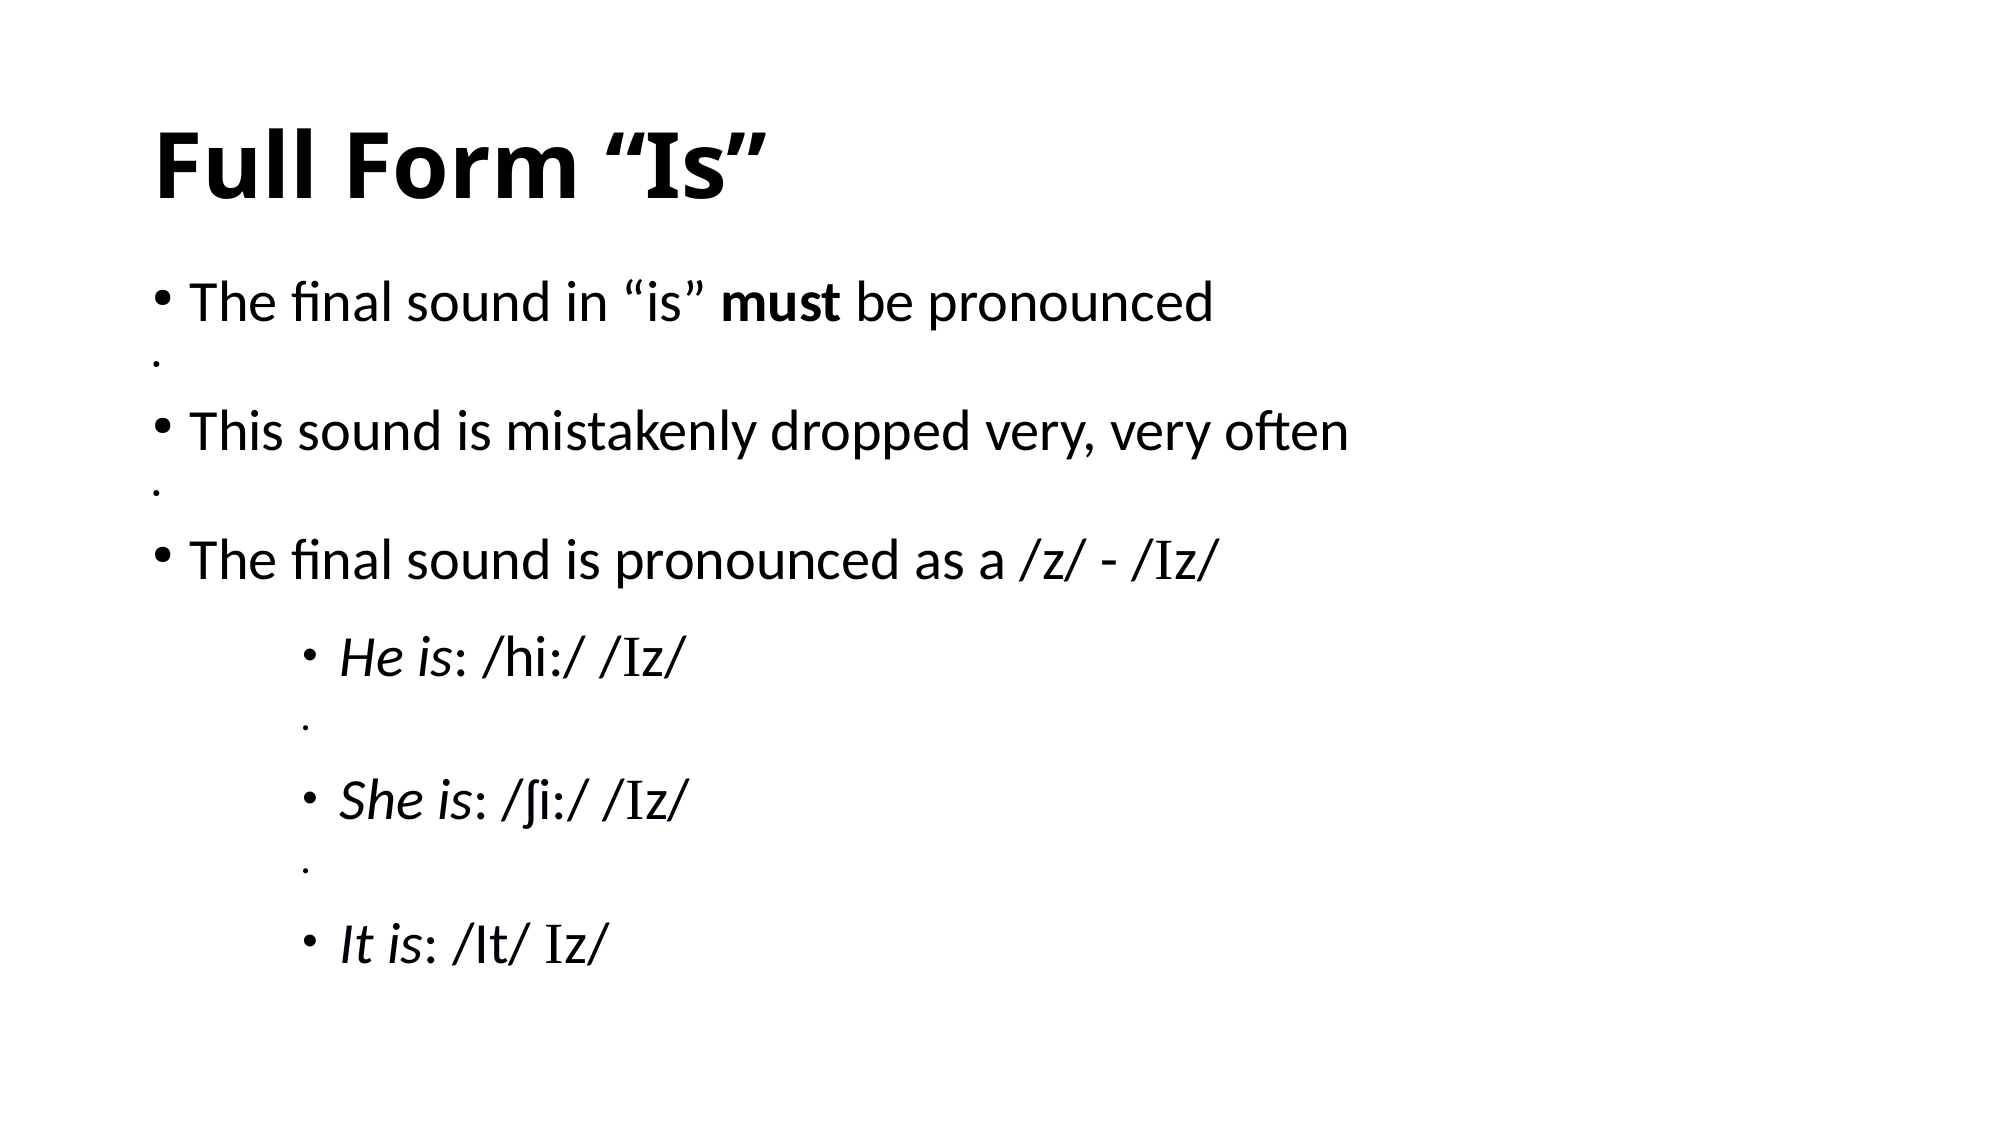

# Full Form “Is”
The final sound in “is” must be pronounced
This sound is mistakenly dropped very, very often
The final sound is pronounced as a /z/ - /Iz/
He is: /hi:/ /Iz/
She is: /ʃi:/ /Iz/
It is: /It/ Iz/